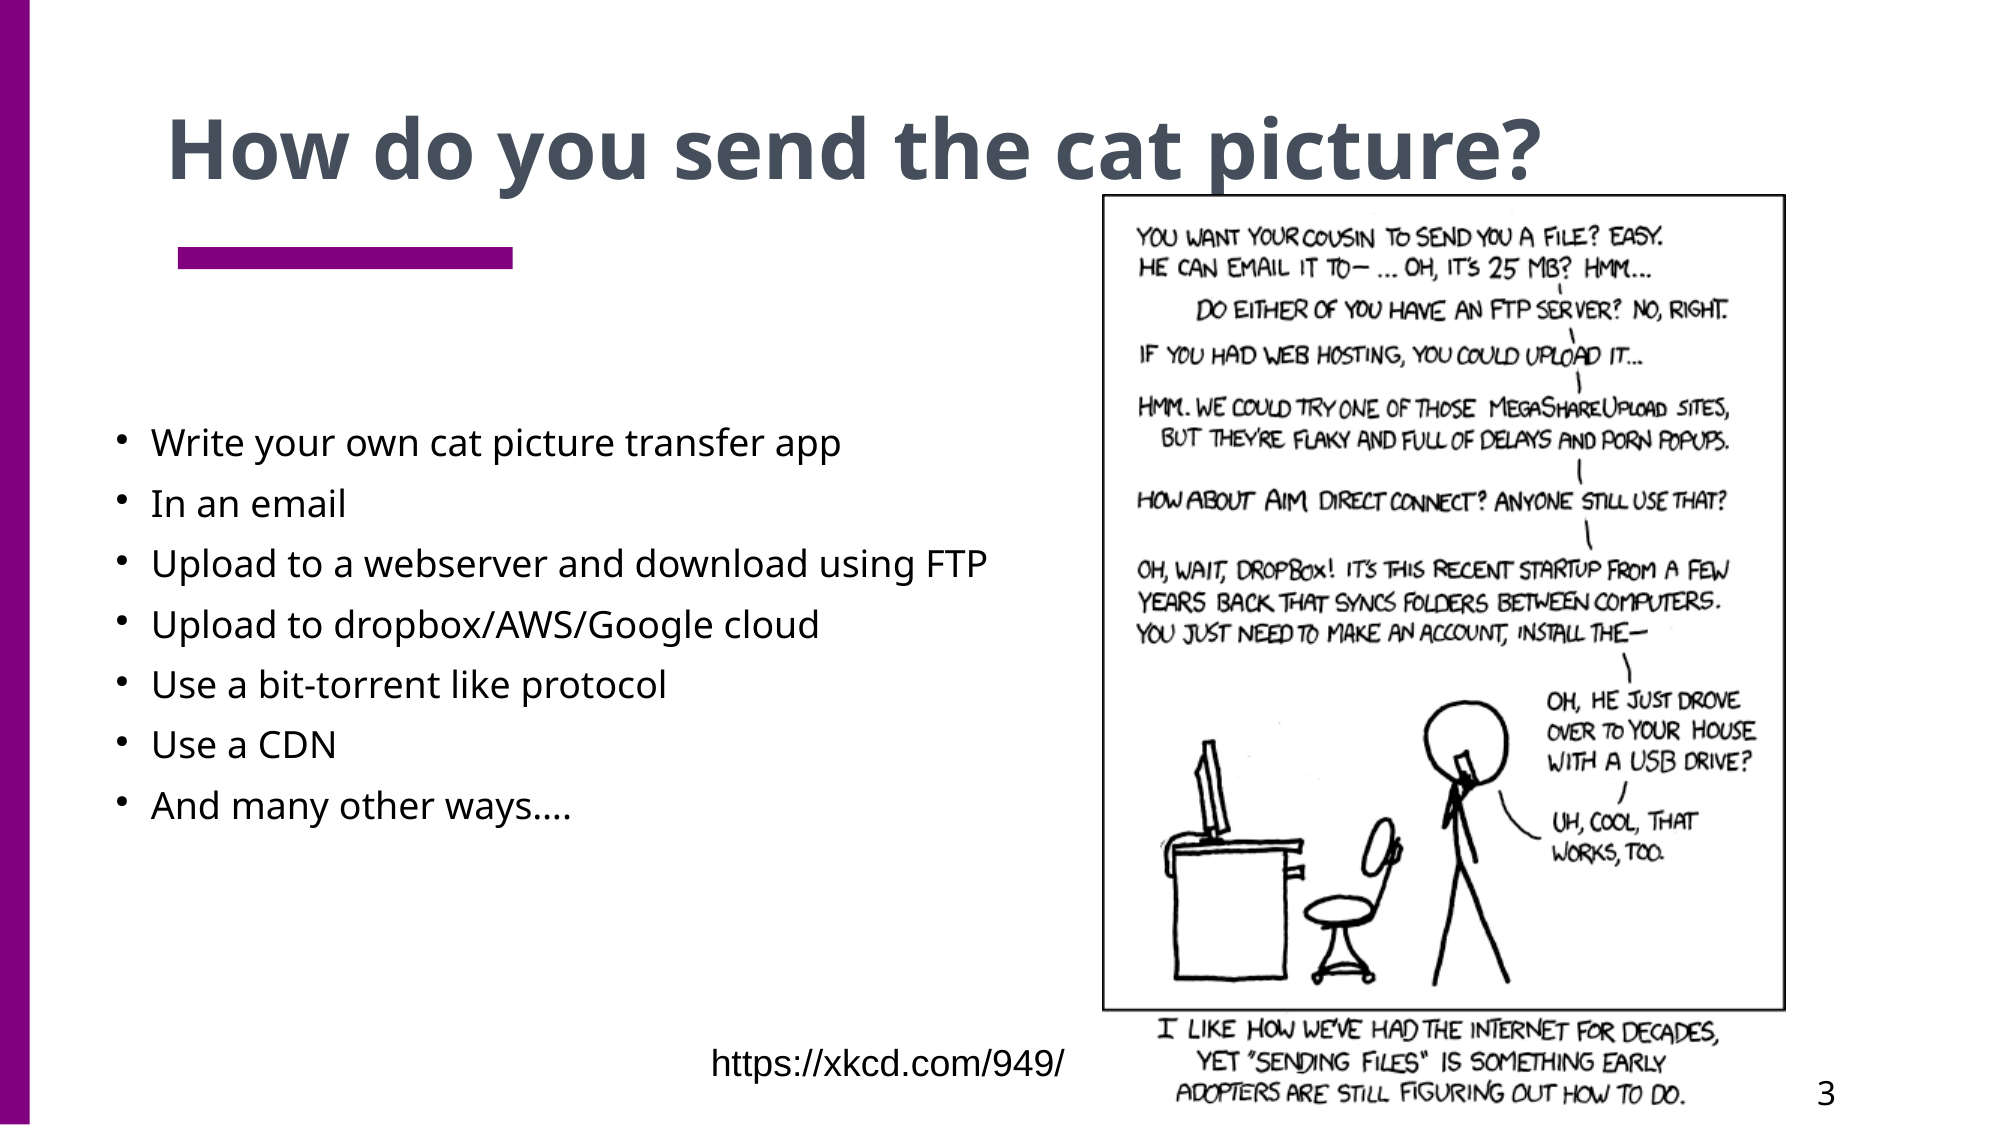

How do you send the cat picture?
Write your own cat picture transfer app
In an email
Upload to a webserver and download using FTP
Upload to dropbox/AWS/Google cloud
Use a bit-torrent like protocol
Use a CDN
And many other ways….
https://xkcd.com/949/